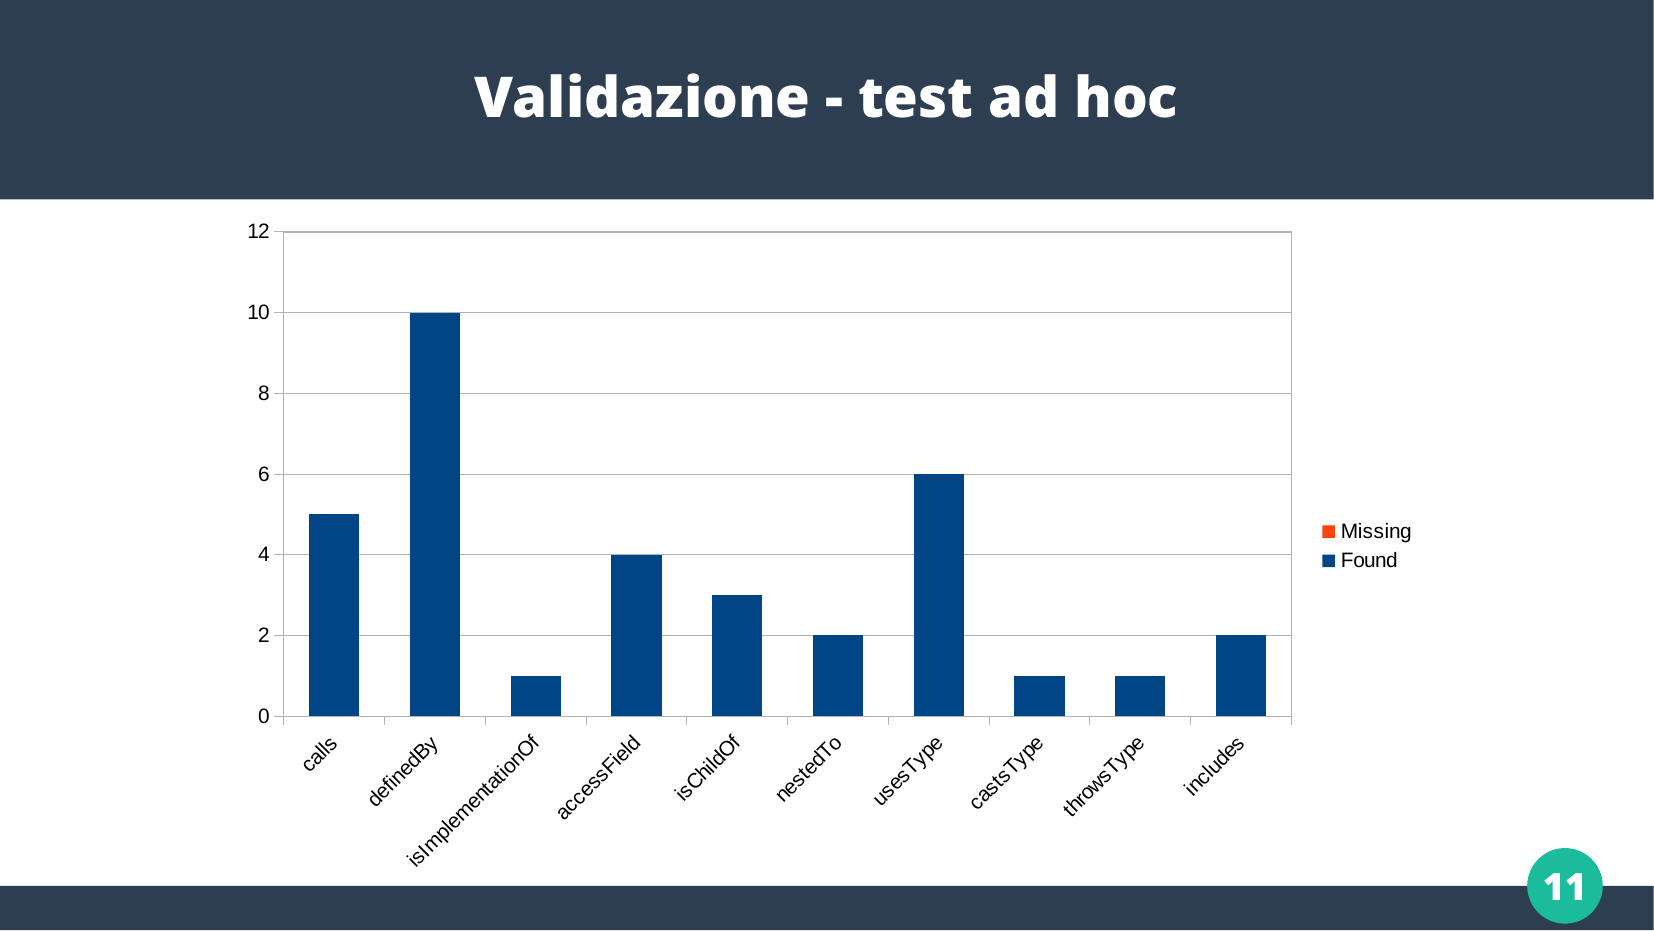

# Validazione - test ad hoc
### Chart
| Category | Found | Missing |
|---|---|---|
| calls | 5.0 | 0.0 |
| definedBy | 10.0 | 0.0 |
| isImplementationOf | 1.0 | 0.0 |
| accessField | 4.0 | 0.0 |
| isChildOf | 3.0 | 0.0 |
| nestedTo | 2.0 | 0.0 |
| usesType | 6.0 | 0.0 |
| castsType | 1.0 | 0.0 |
| throwsType | 1.0 | 0.0 |
| includes | 2.0 | 0.0 |